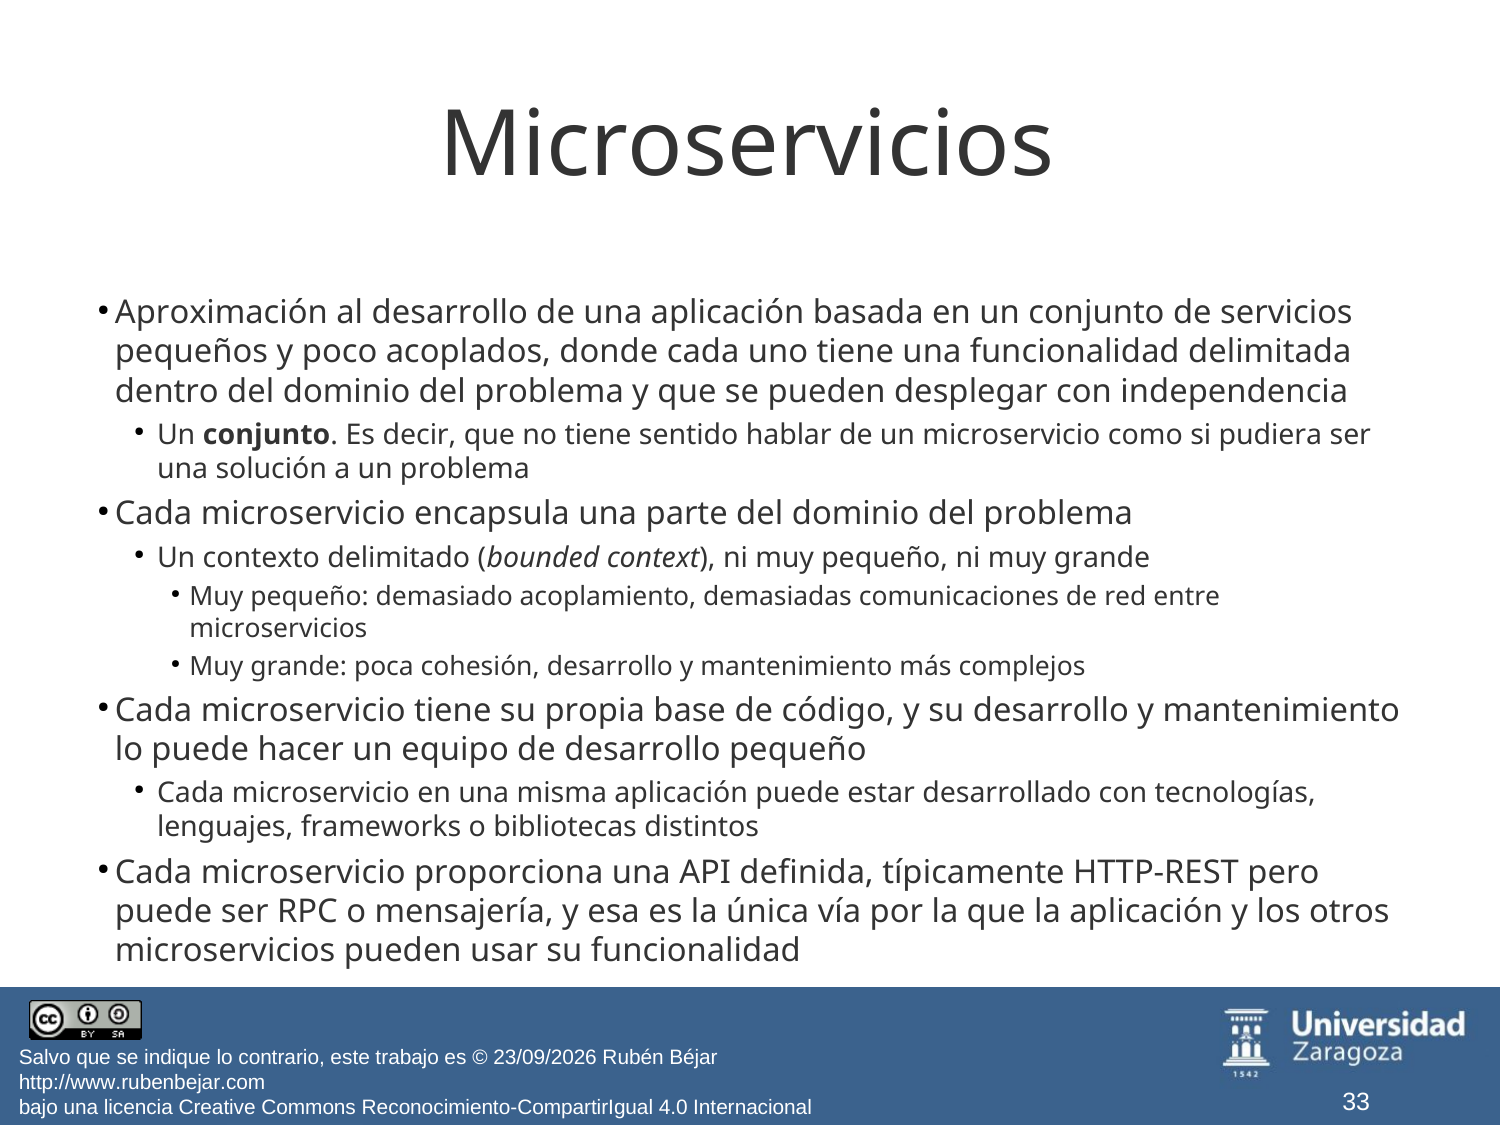

# Microservicios
Aproximación al desarrollo de una aplicación basada en un conjunto de servicios pequeños y poco acoplados, donde cada uno tiene una funcionalidad delimitada dentro del dominio del problema y que se pueden desplegar con independencia
Un conjunto. Es decir, que no tiene sentido hablar de un microservicio como si pudiera ser una solución a un problema
Cada microservicio encapsula una parte del dominio del problema
Un contexto delimitado (bounded context), ni muy pequeño, ni muy grande
Muy pequeño: demasiado acoplamiento, demasiadas comunicaciones de red entre microservicios
Muy grande: poca cohesión, desarrollo y mantenimiento más complejos
Cada microservicio tiene su propia base de código, y su desarrollo y mantenimiento lo puede hacer un equipo de desarrollo pequeño
Cada microservicio en una misma aplicación puede estar desarrollado con tecnologías, lenguajes, frameworks o bibliotecas distintos
Cada microservicio proporciona una API definida, típicamente HTTP-REST pero puede ser RPC o mensajería, y esa es la única vía por la que la aplicación y los otros microservicios pueden usar su funcionalidad